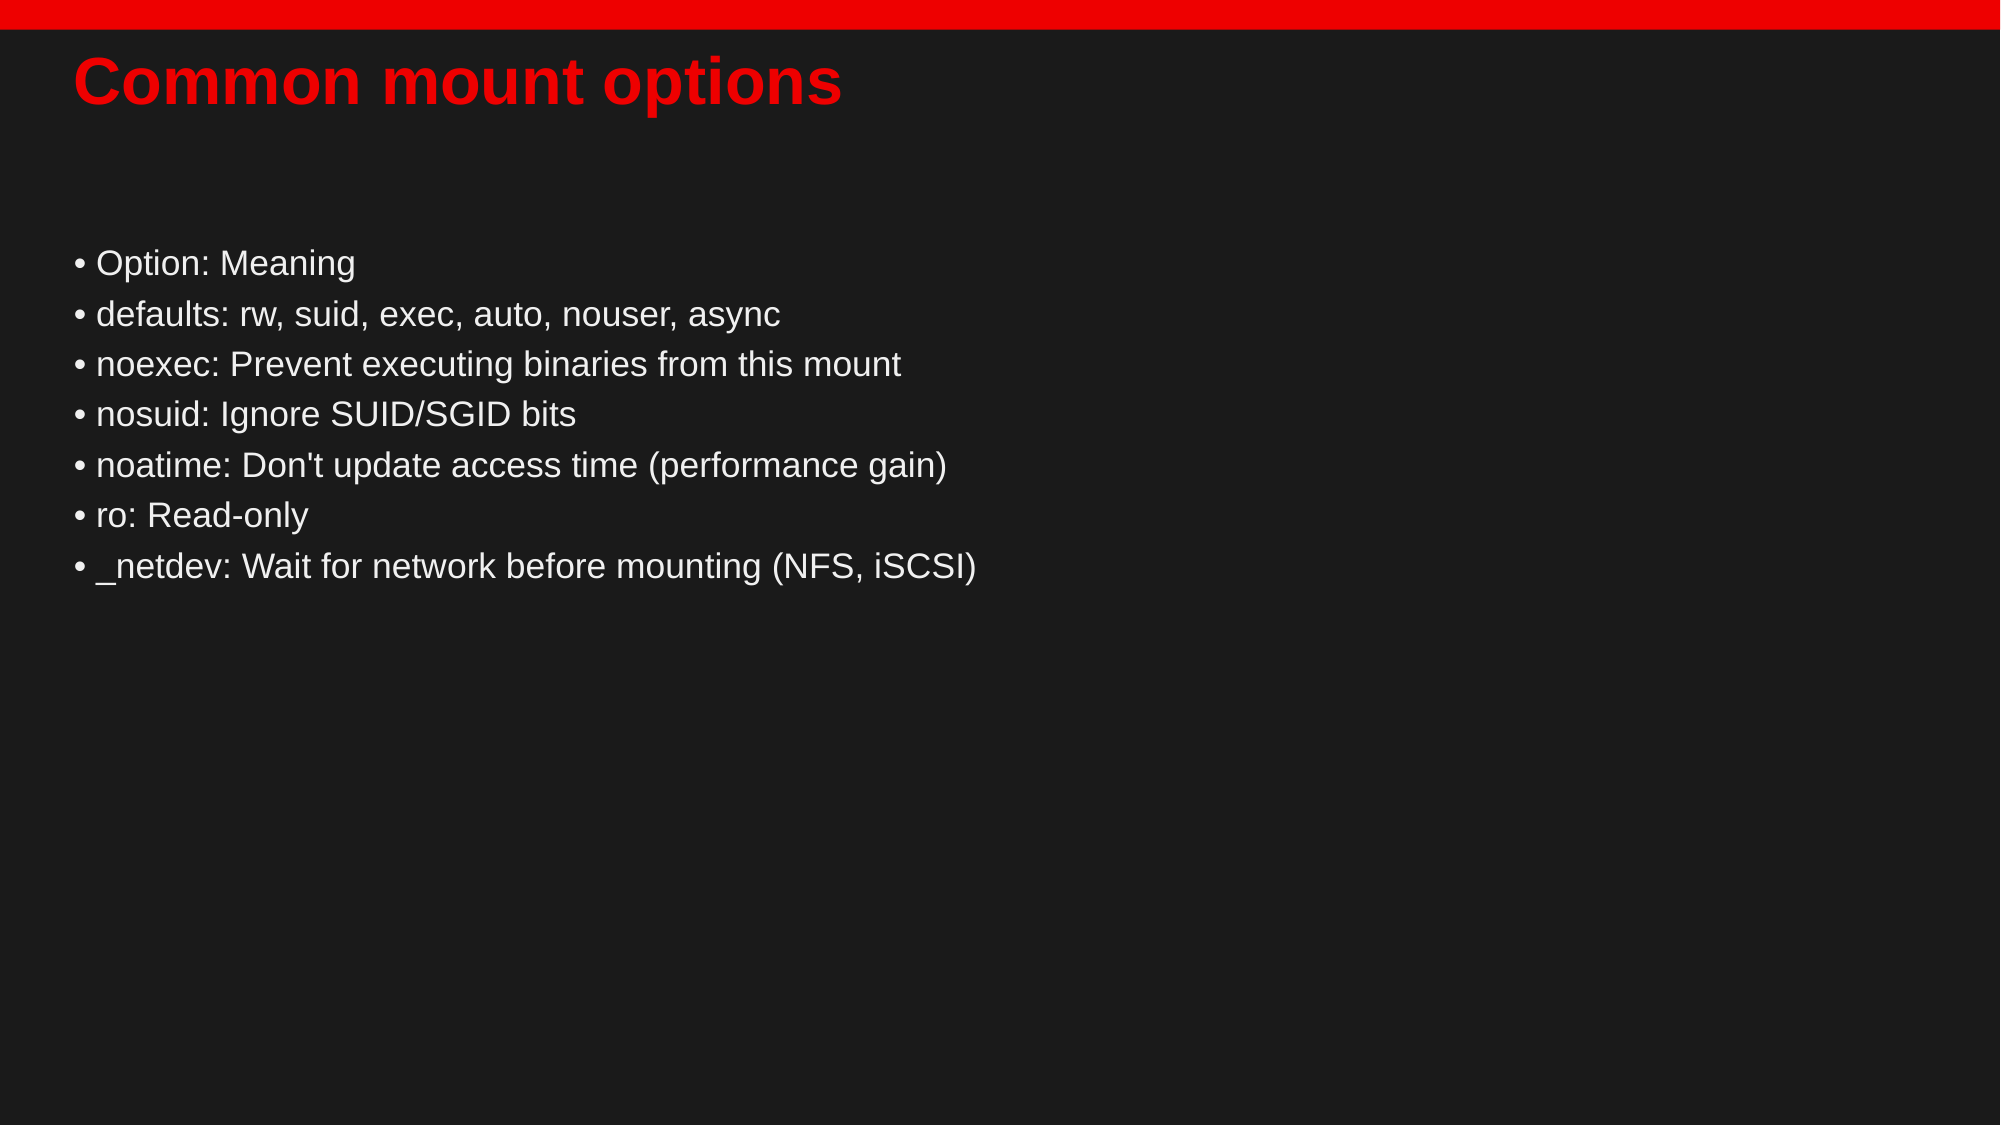

Common mount options
• Option: Meaning
• defaults: rw, suid, exec, auto, nouser, async
• noexec: Prevent executing binaries from this mount
• nosuid: Ignore SUID/SGID bits
• noatime: Don't update access time (performance gain)
• ro: Read-only
• _netdev: Wait for network before mounting (NFS, iSCSI)